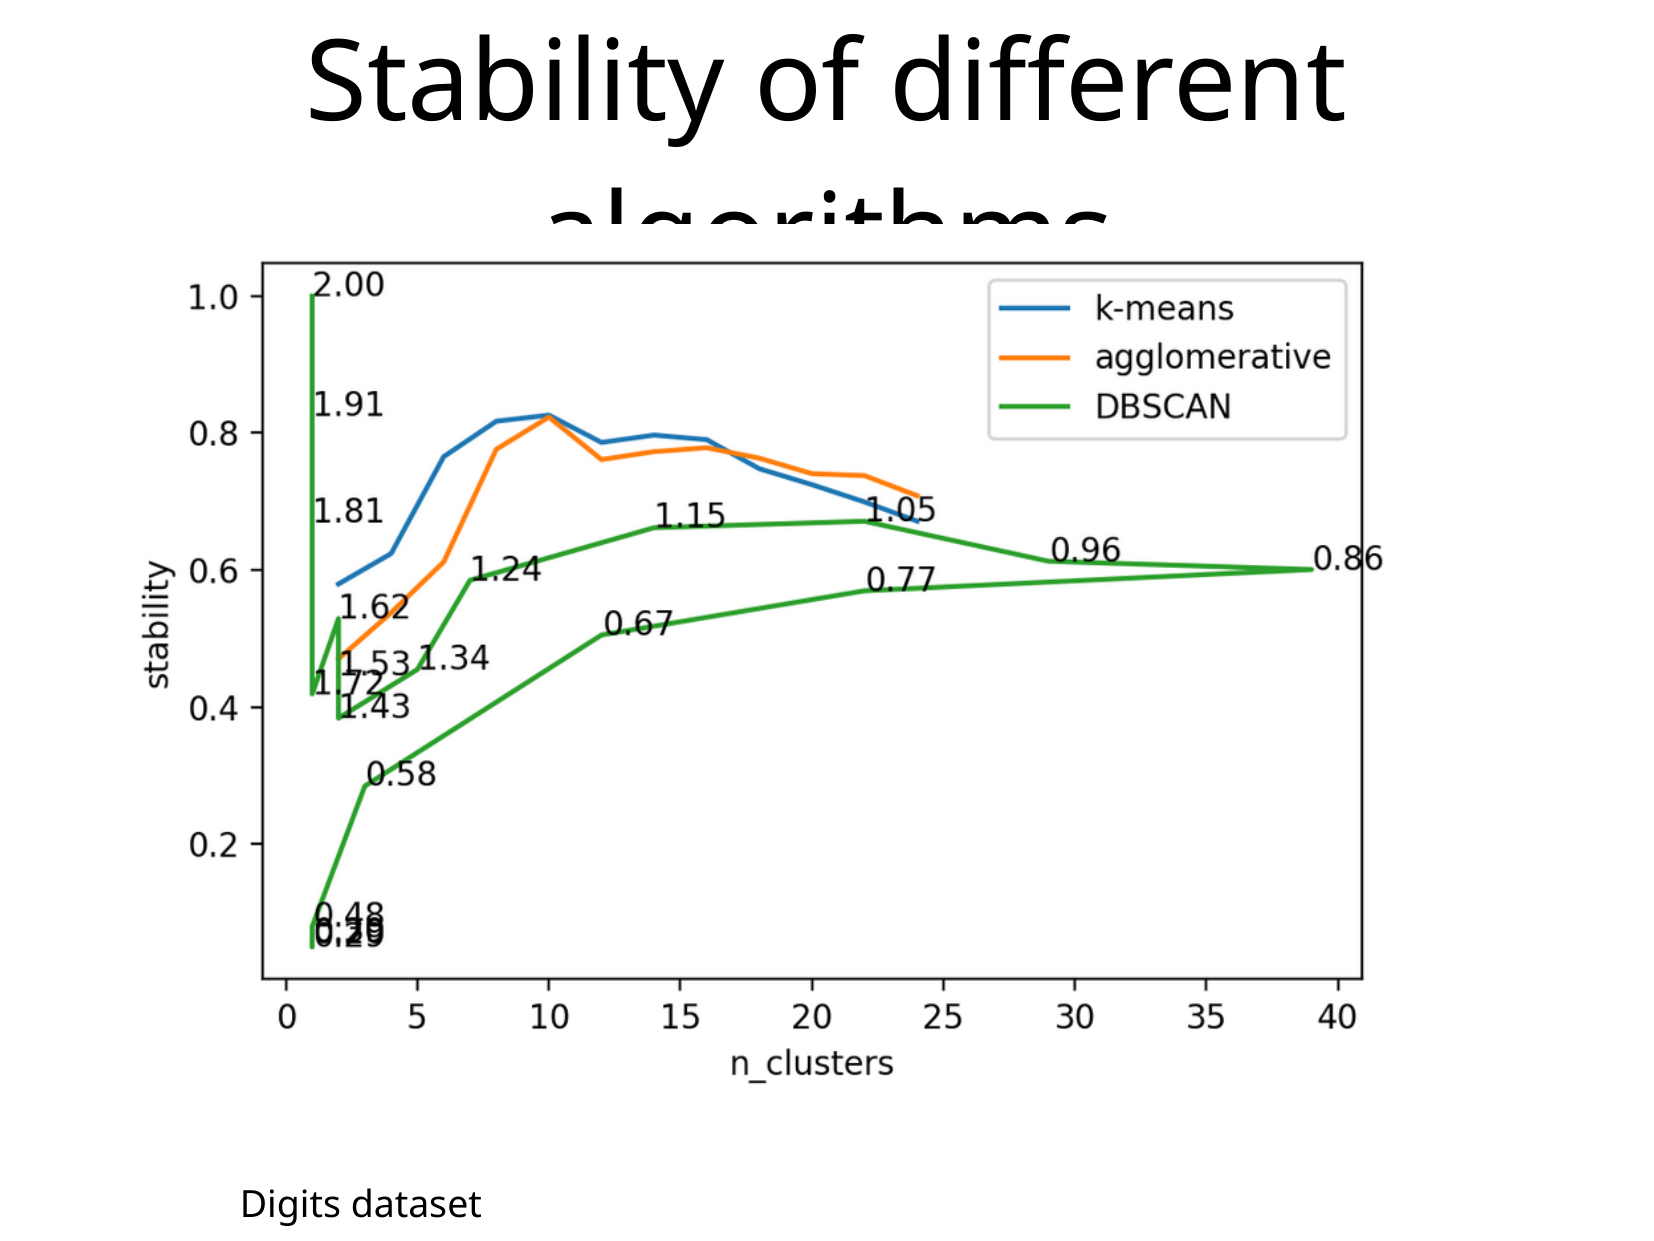

# Stability of different algorithms
Digits dataset